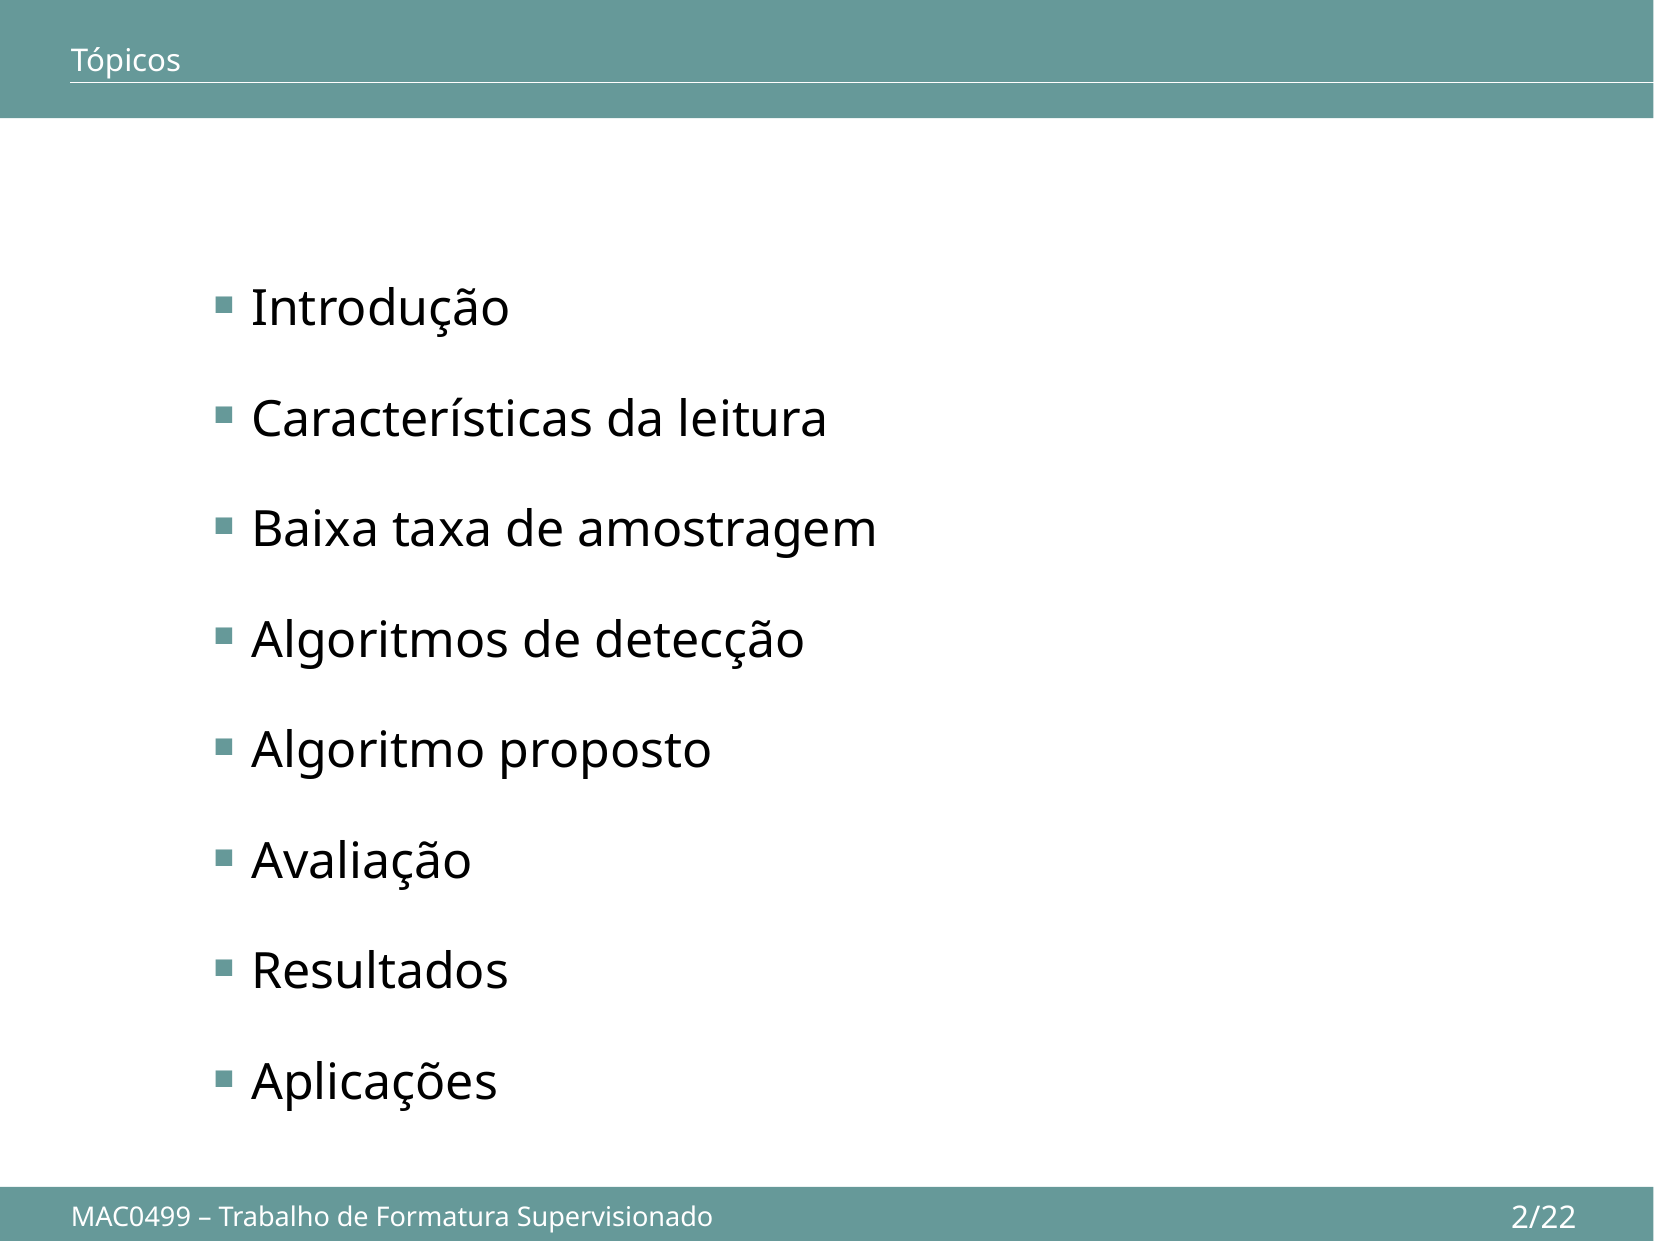

# Tópicos
Introdução
Características da leitura
Baixa taxa de amostragem
Algoritmos de detecção
Algoritmo proposto
Avaliação
Resultados
Aplicações
MAC0499 – Trabalho de Formatura Supervisionado
2/22